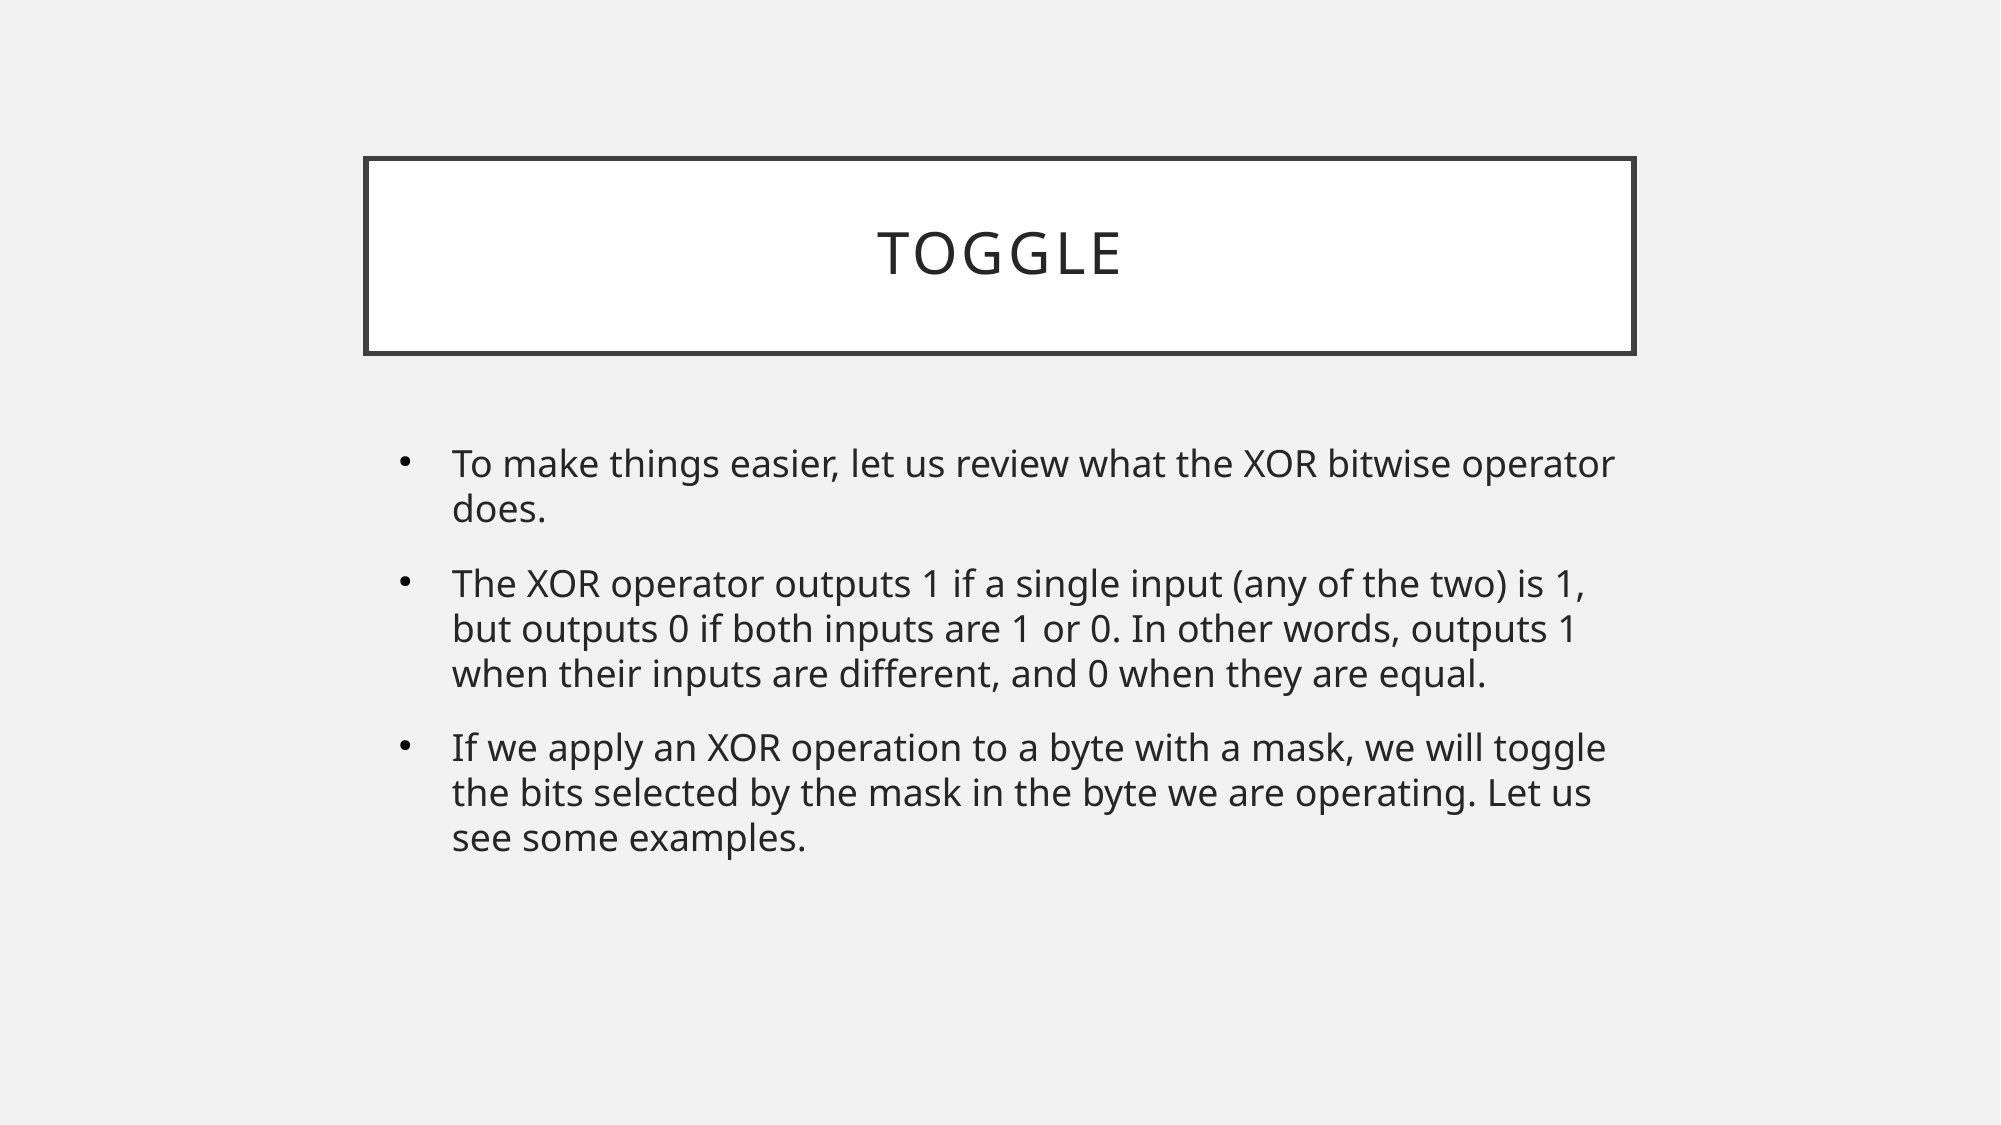

# Toggle
To make things easier, let us review what the XOR bitwise operator does.
The XOR operator outputs 1 if a single input (any of the two) is 1, but outputs 0 if both inputs are 1 or 0. In other words, outputs 1 when their inputs are different, and 0 when they are equal.
If we apply an XOR operation to a byte with a mask, we will toggle the bits selected by the mask in the byte we are operating. Let us see some examples.